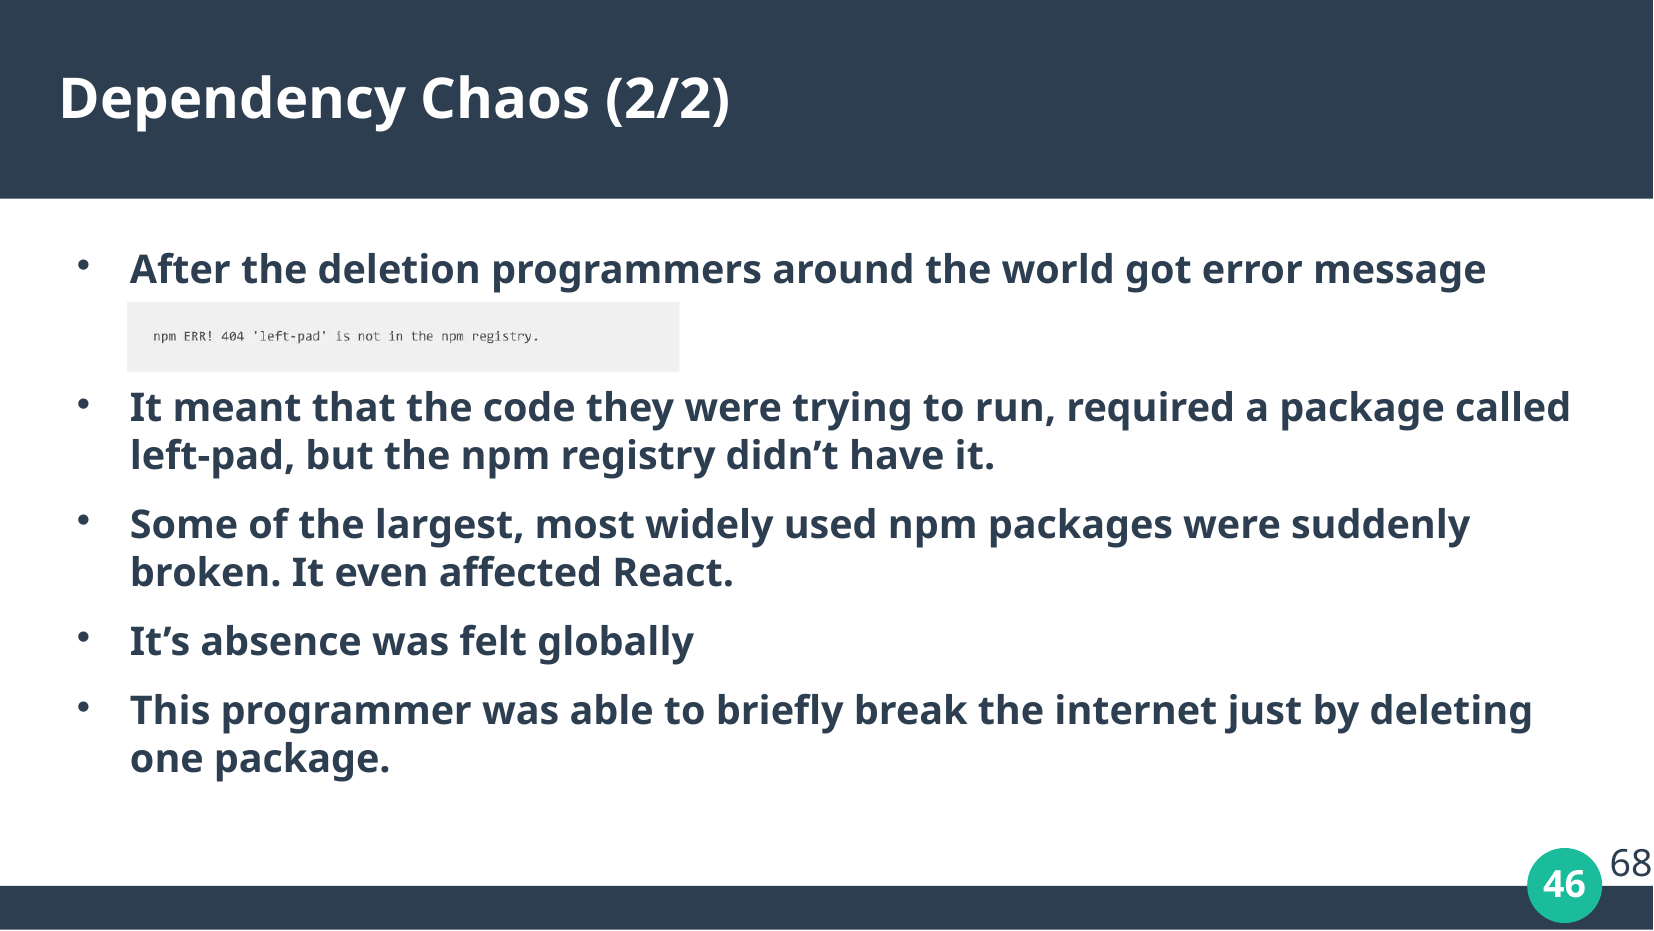

# Dependency Chaos (2/2)
After the deletion programmers around the world got error message
It meant that the code they were trying to run, required a package called left-pad, but the npm registry didn’t have it.
Some of the largest, most widely used npm packages were suddenly broken. It even affected React.
It’s absence was felt globally
This programmer was able to briefly break the internet just by deleting one package.
68